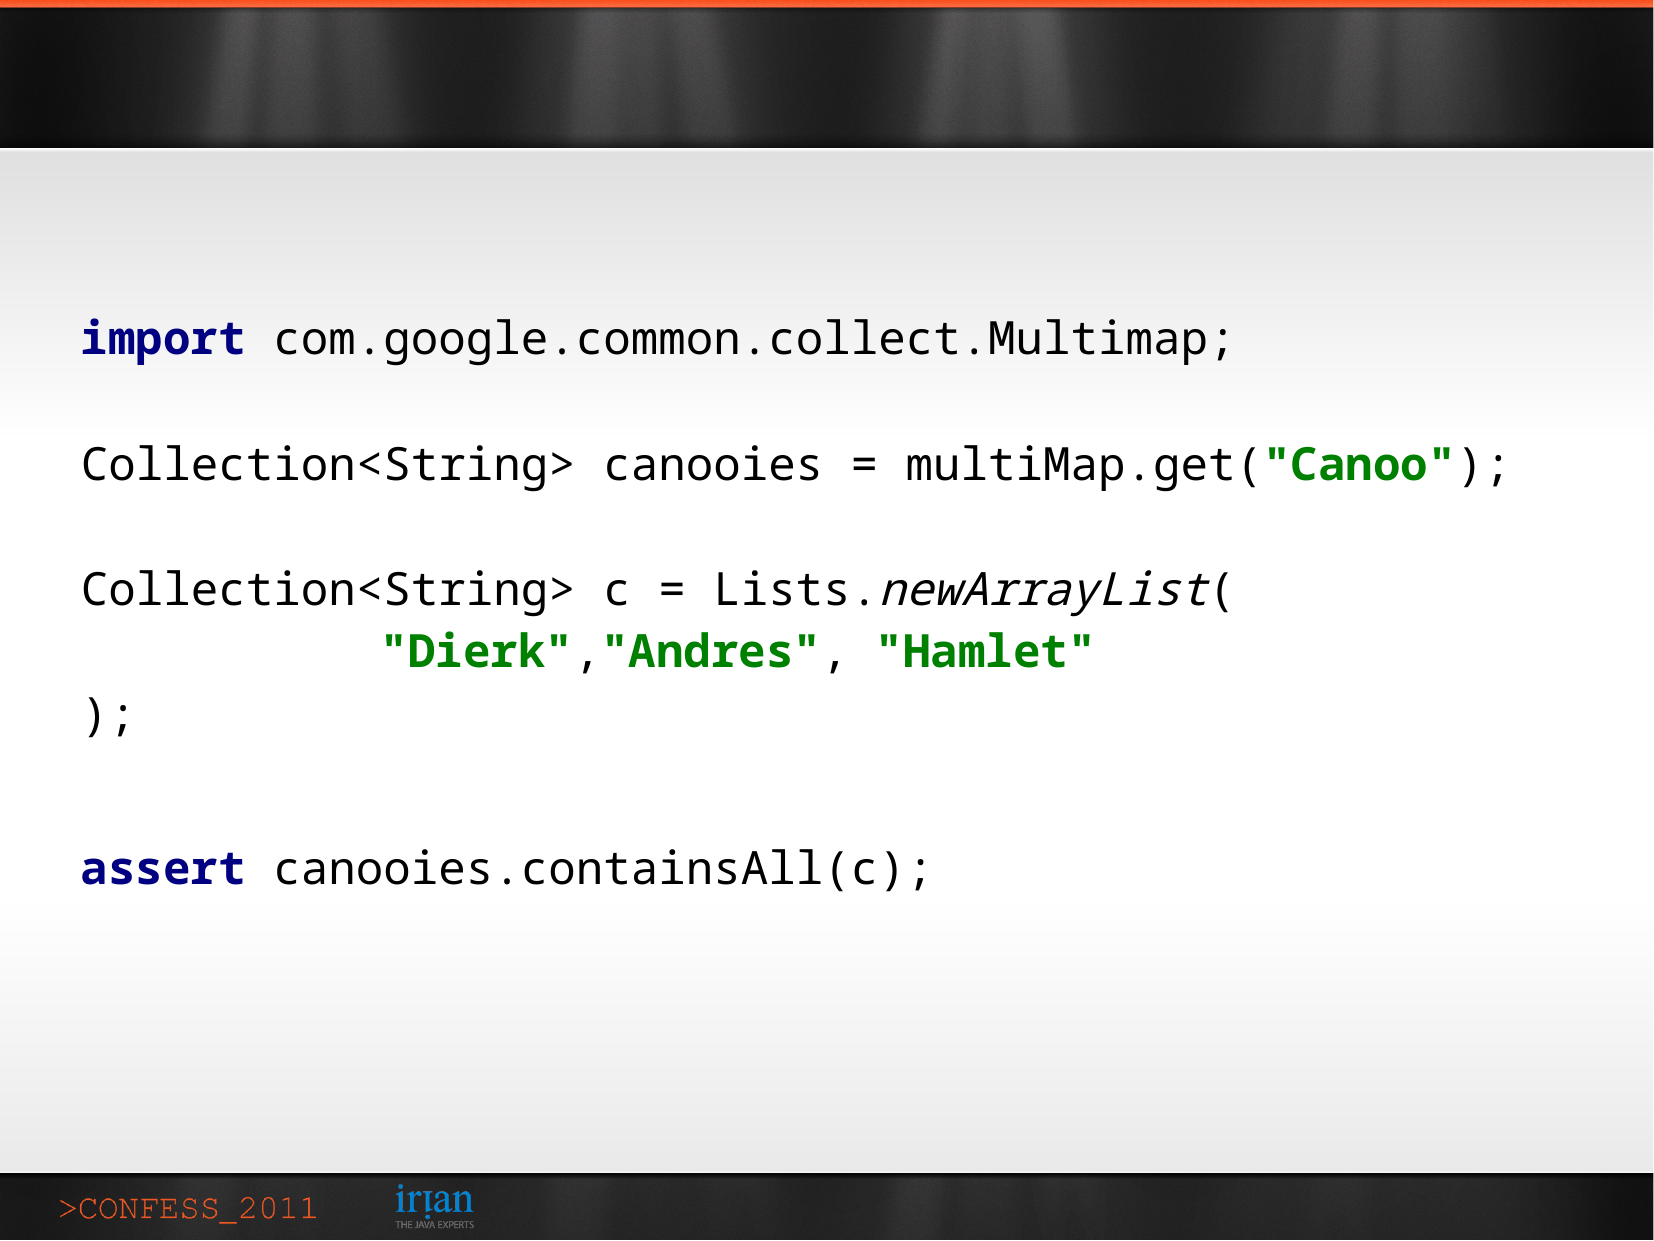

#
import com.google.common.collect.Multimap;
Collection<String> canooies = multiMap.get("Canoo");
Collection<String> c = Lists.newArrayList(
				"Dierk","Andres", "Hamlet"
);
assert canooies.containsAll(c);